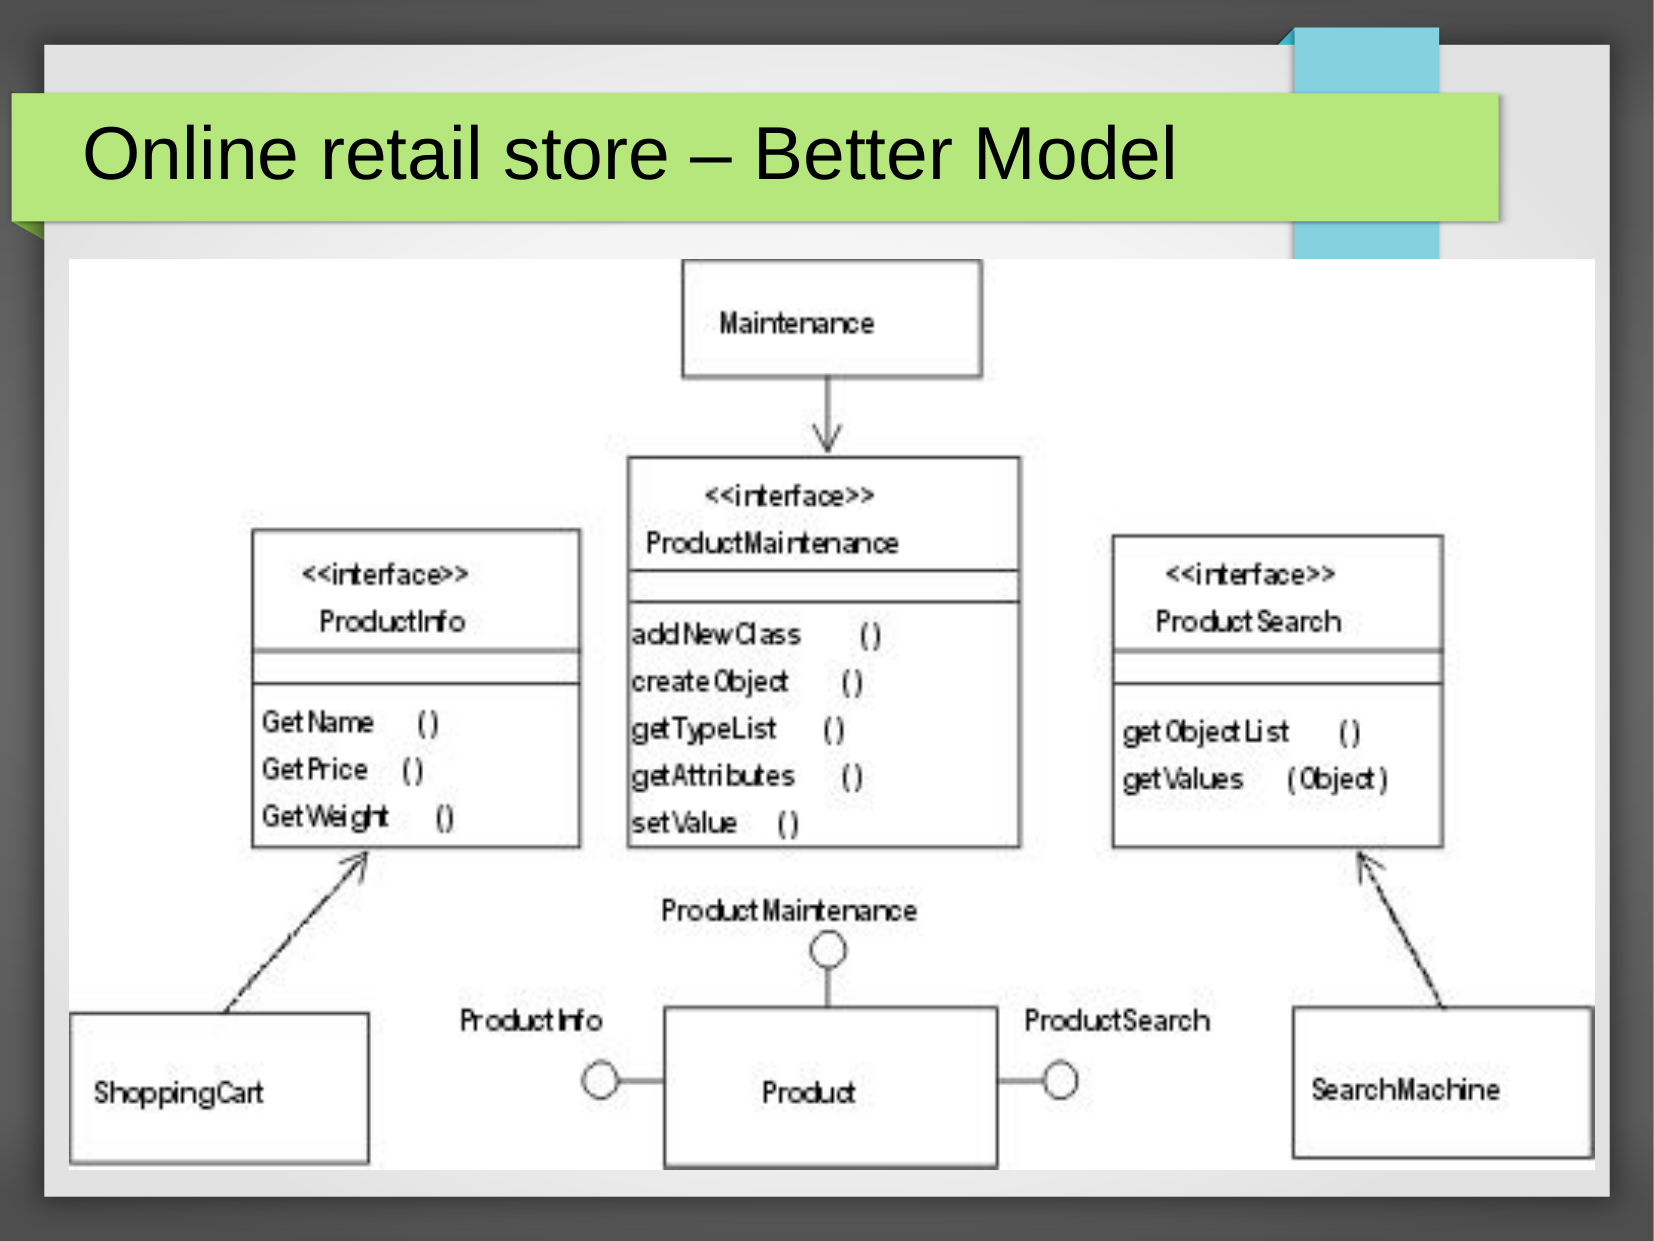

# Online retail store – Better Model